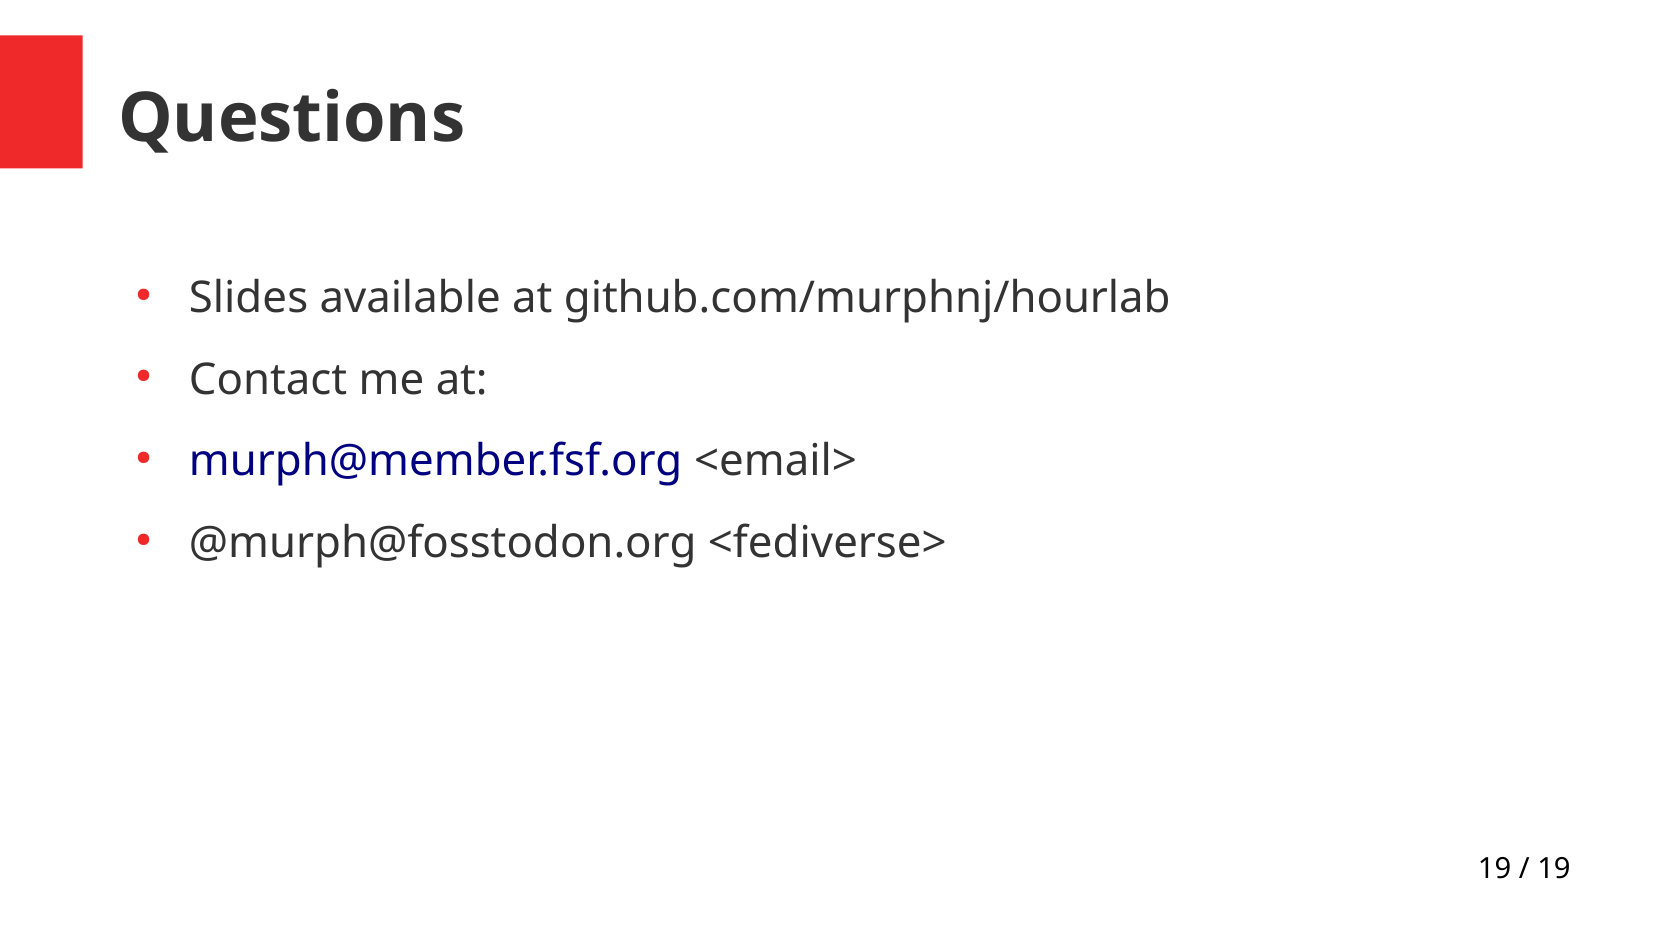

# Questions
Slides available at github.com/murphnj/hourlab
Contact me at:
murph@member.fsf.org <email>
@murph@fosstodon.org <fediverse>
19